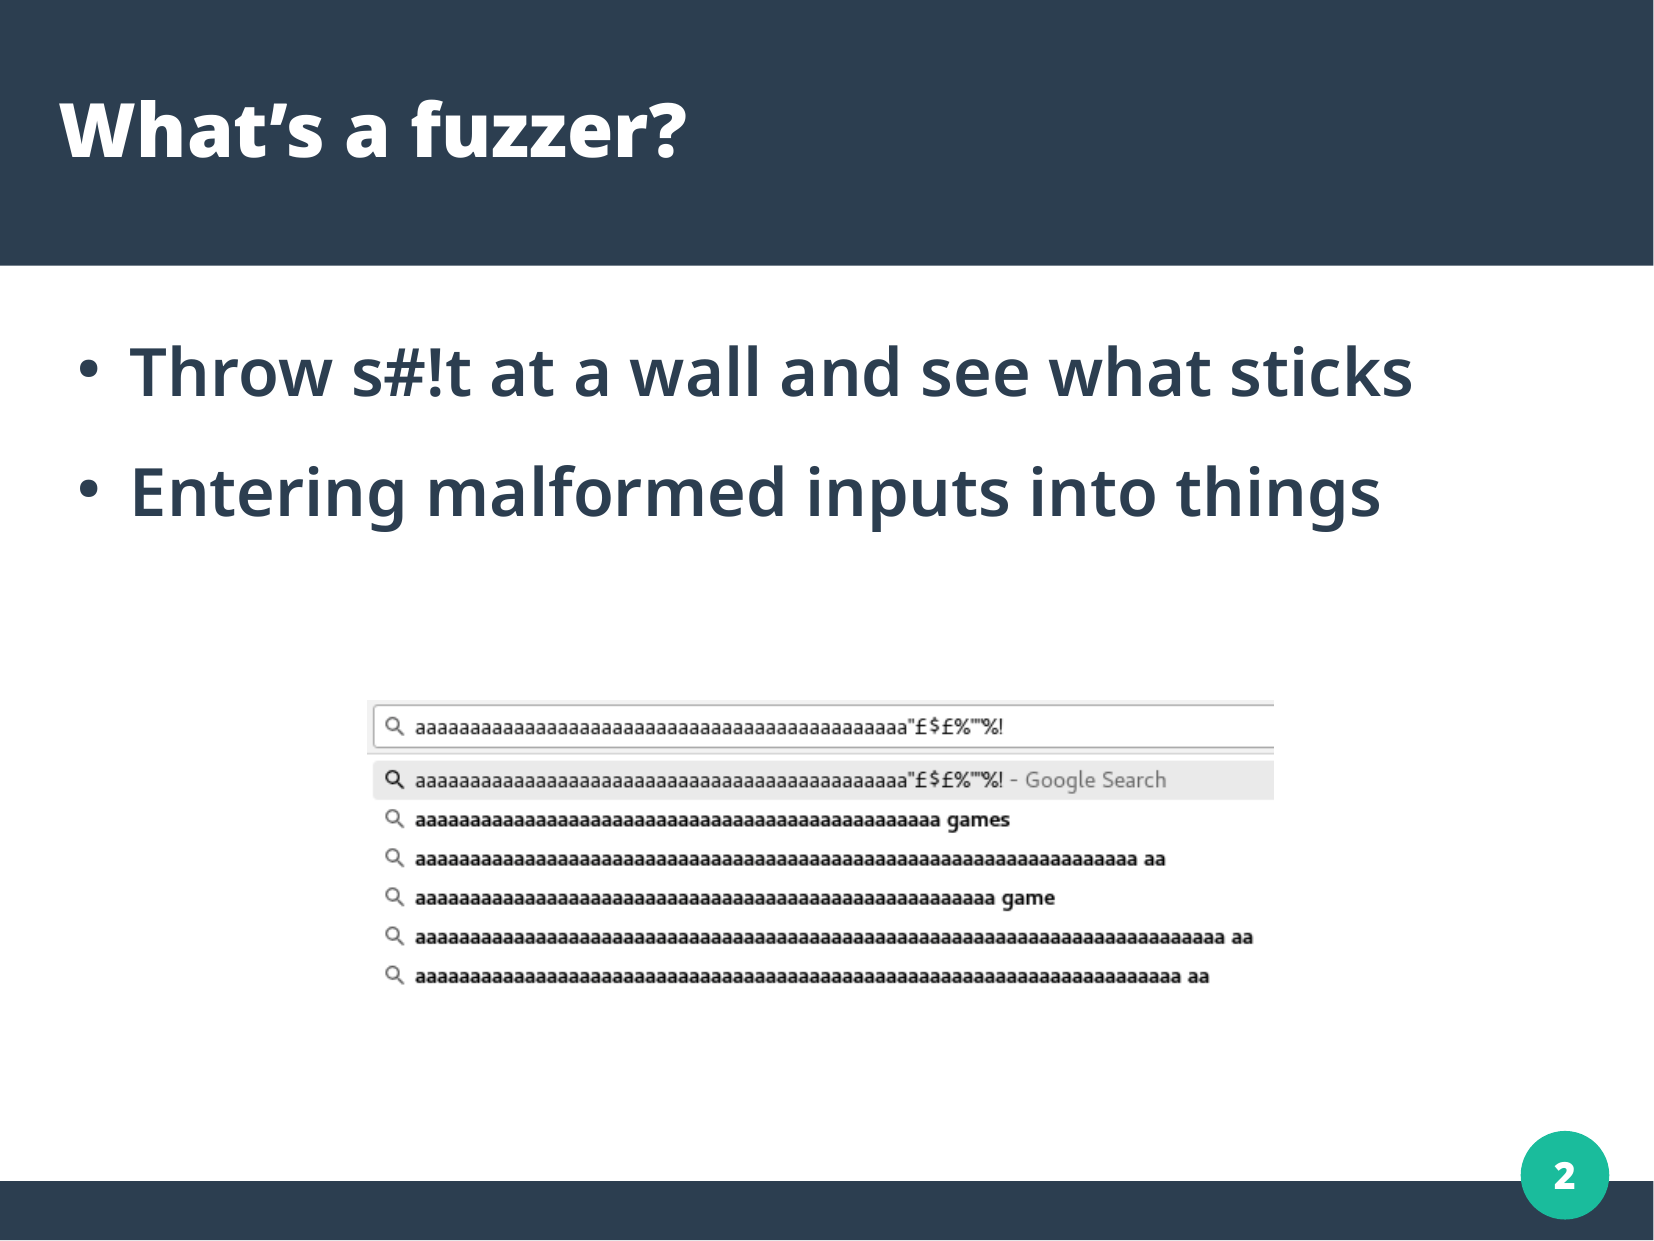

# What’s a fuzzer?
Throw s#!t at a wall and see what sticks
Entering malformed inputs into things
2